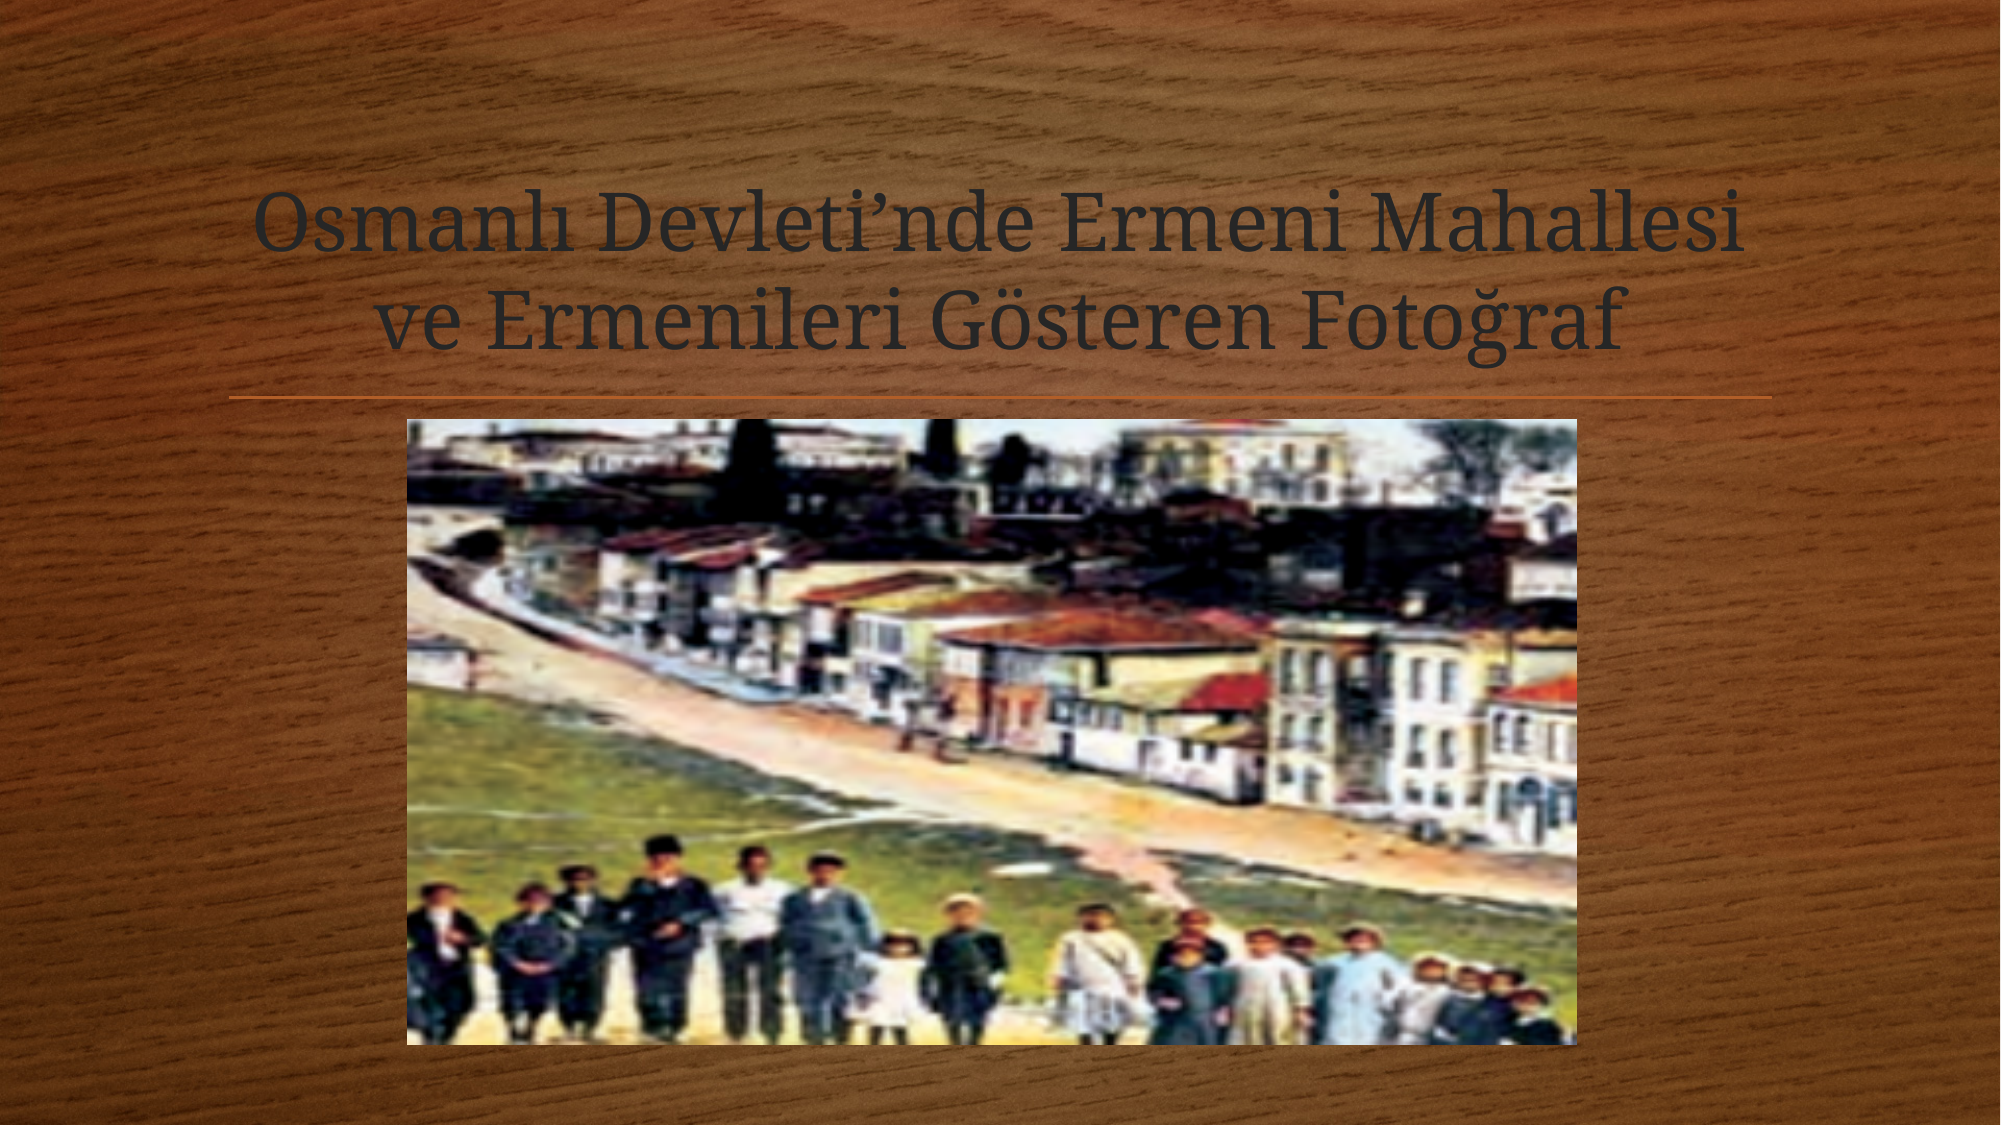

# Osmanlı Devleti’nde Ermeni Mahallesi ve Ermenileri Gösteren Fotoğraf